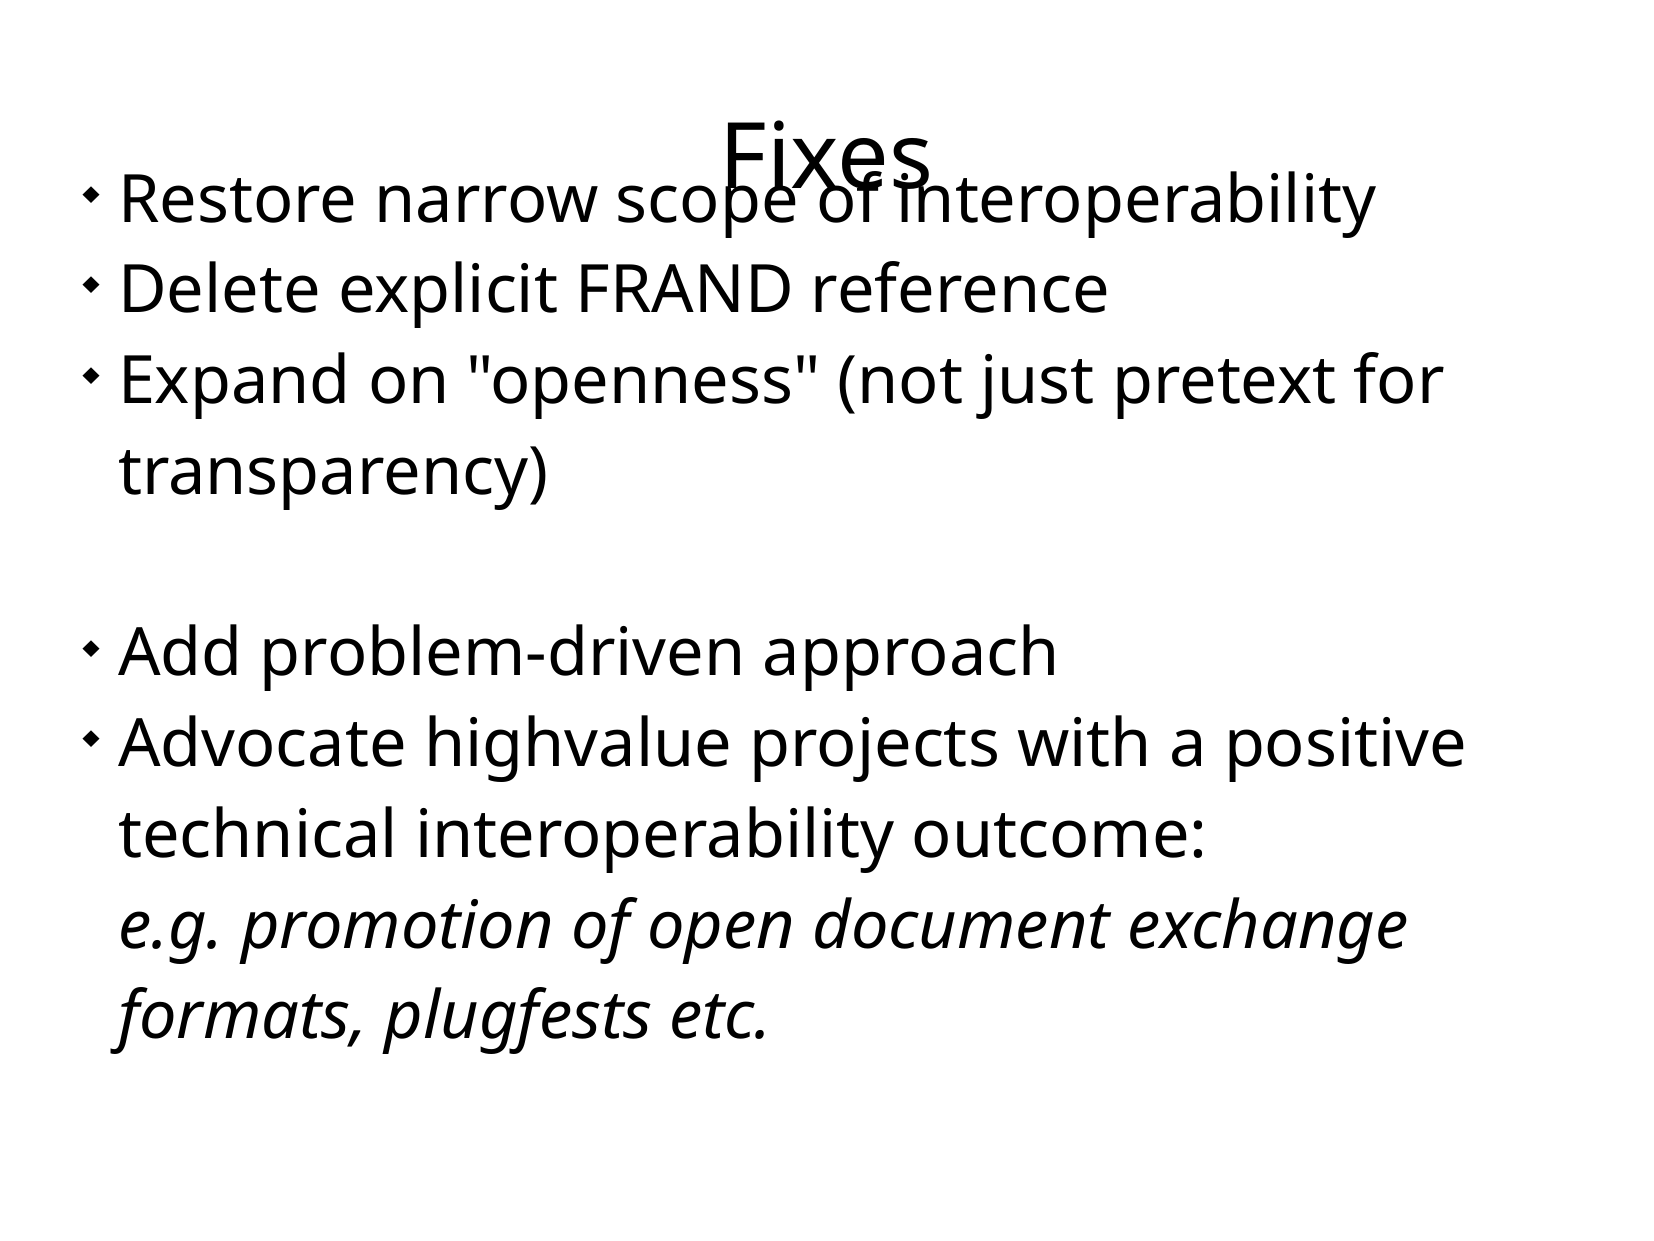

# Fixes
Restore narrow scope of interoperability
Delete explicit FRAND reference
Expand on "openness" (not just pretext for transparency)
Add problem-driven approach
Advocate highvalue projects with a positive technical interoperability outcome:
e.g. promotion of open document exchange formats, plugfests etc.